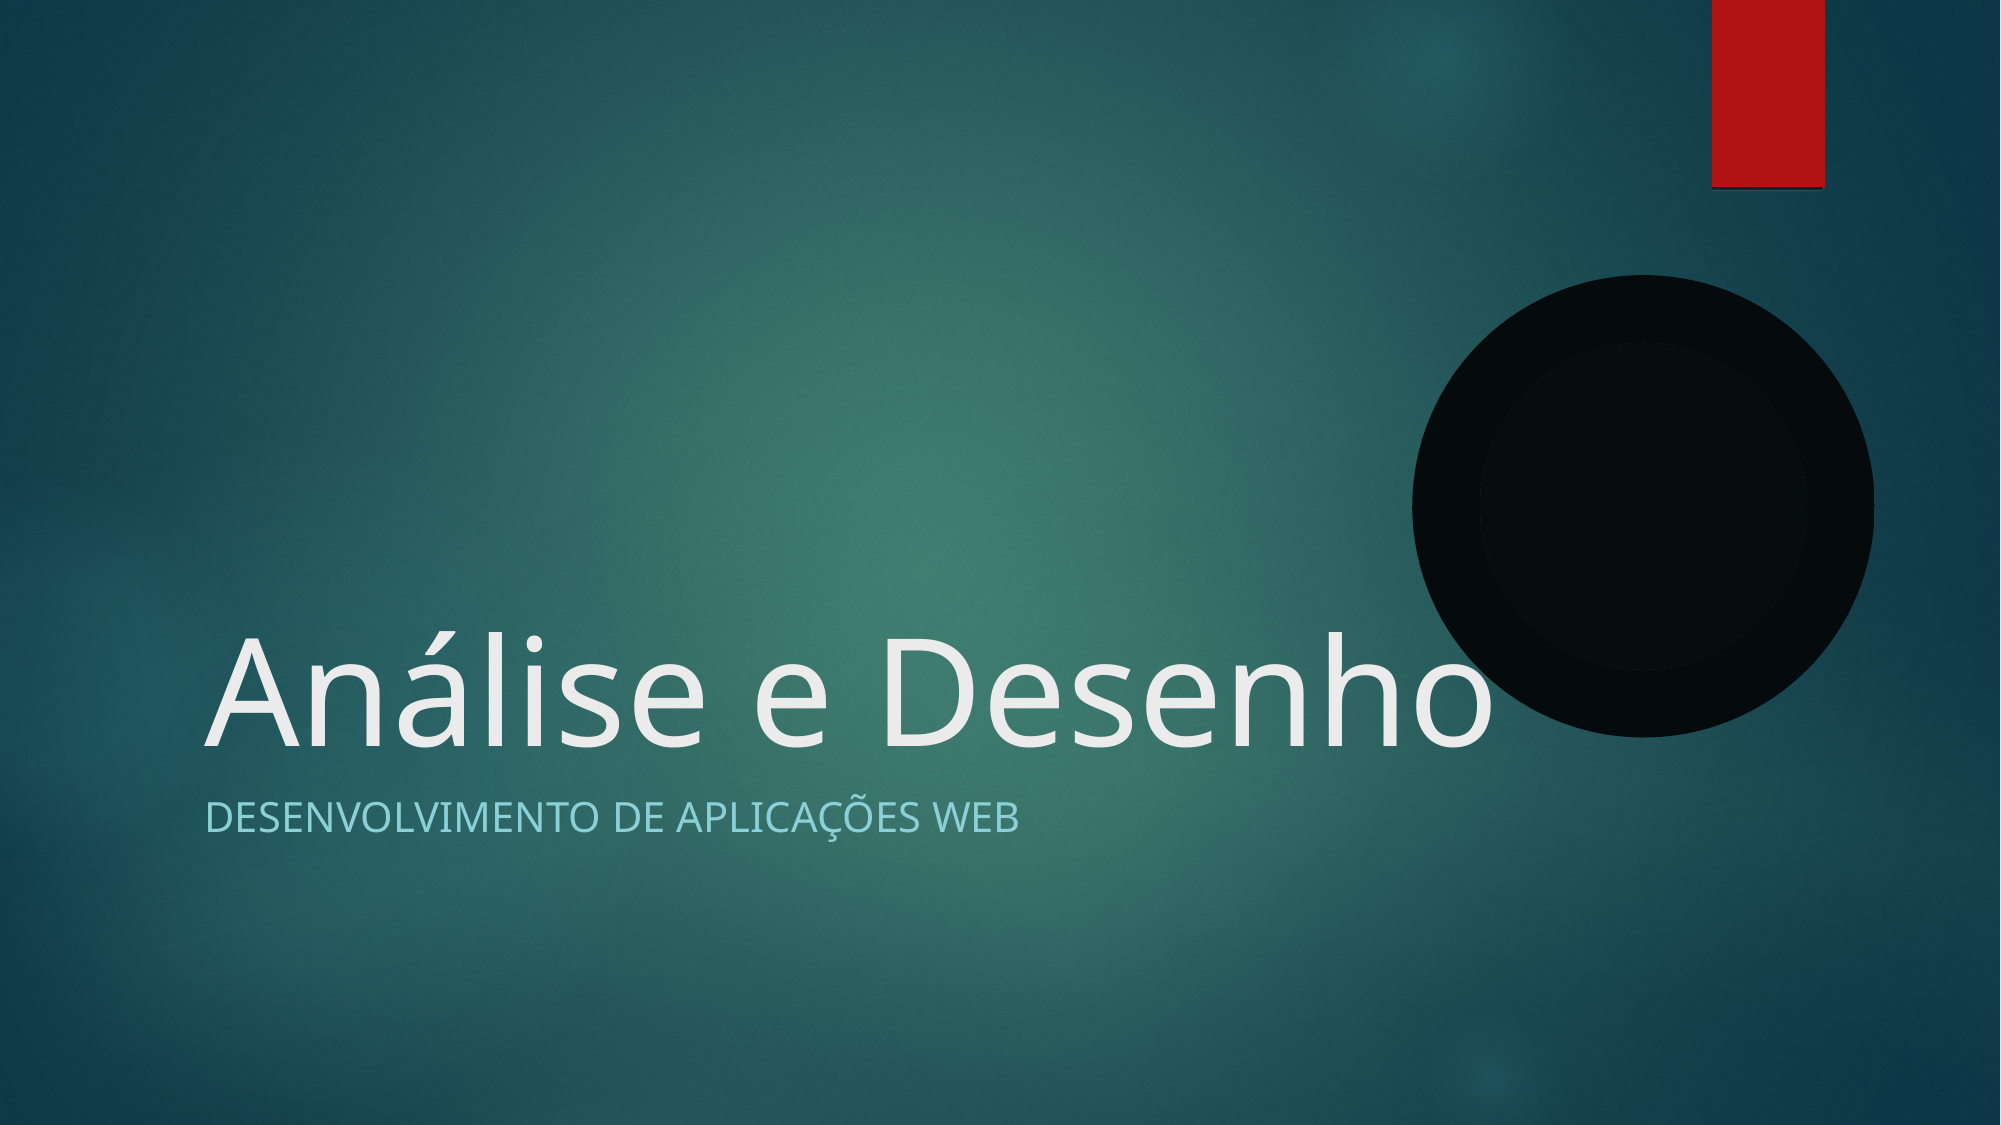

# Análise e Desenho
Desenvolvimento de aplicações web